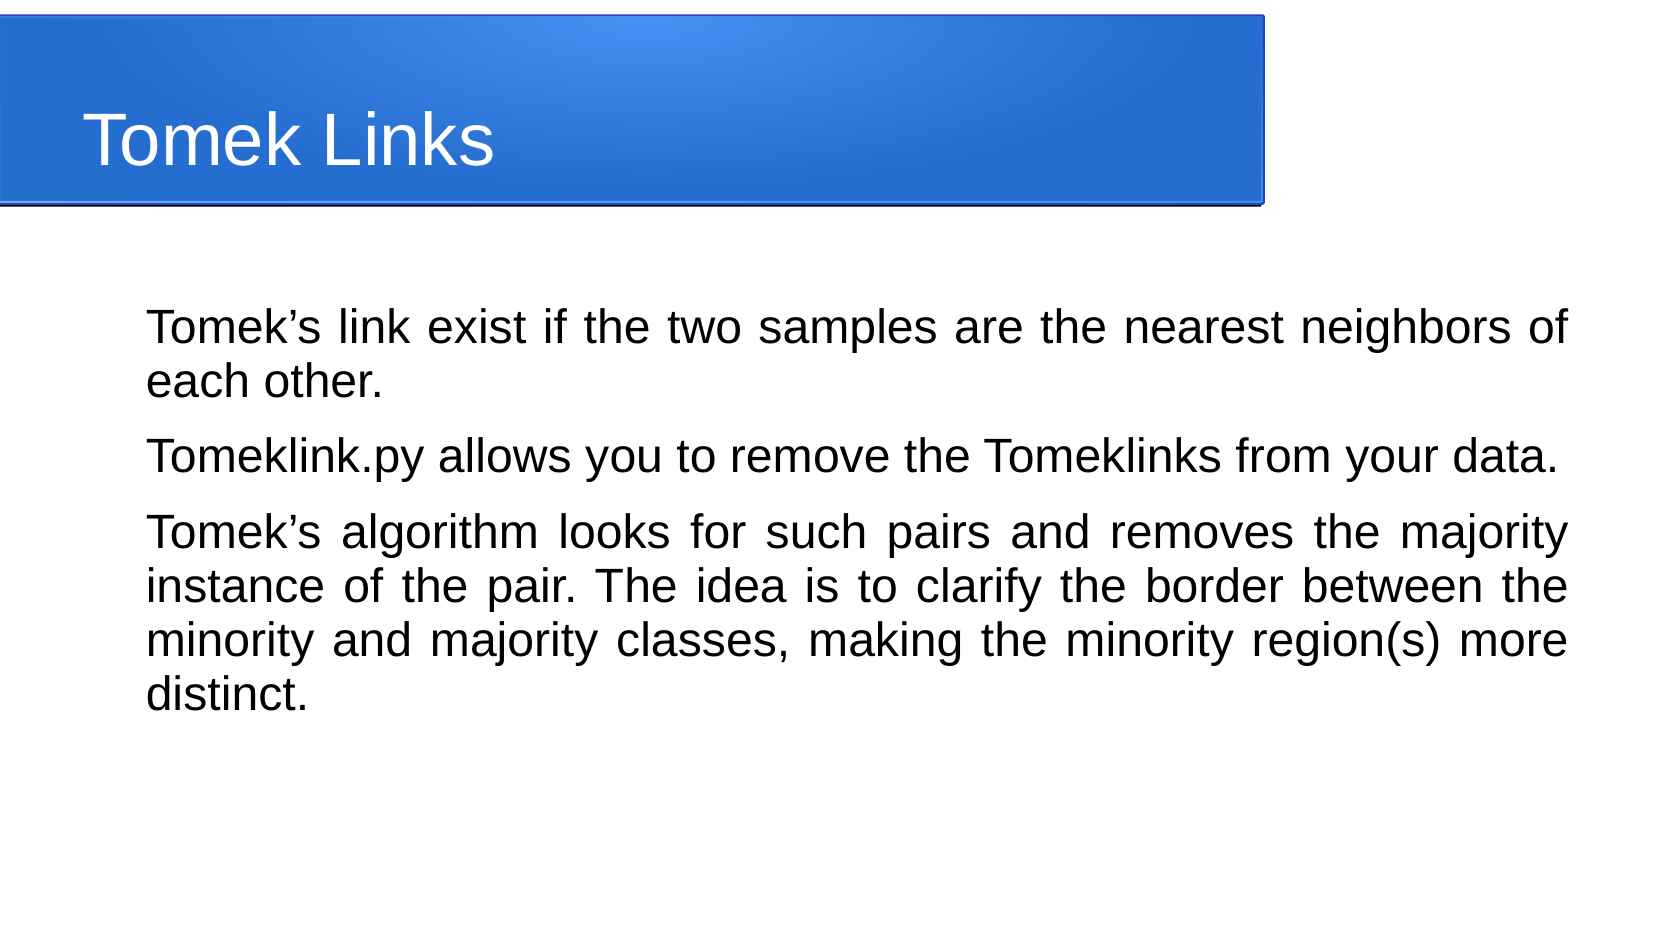

# Tomek Links
Tomek’s link exist if the two samples are the nearest neighbors of each other.
Tomeklink.py allows you to remove the Tomeklinks from your data.
Tomek’s algorithm looks for such pairs and removes the majority instance of the pair. The idea is to clarify the border between the minority and majority classes, making the minority region(s) more distinct.